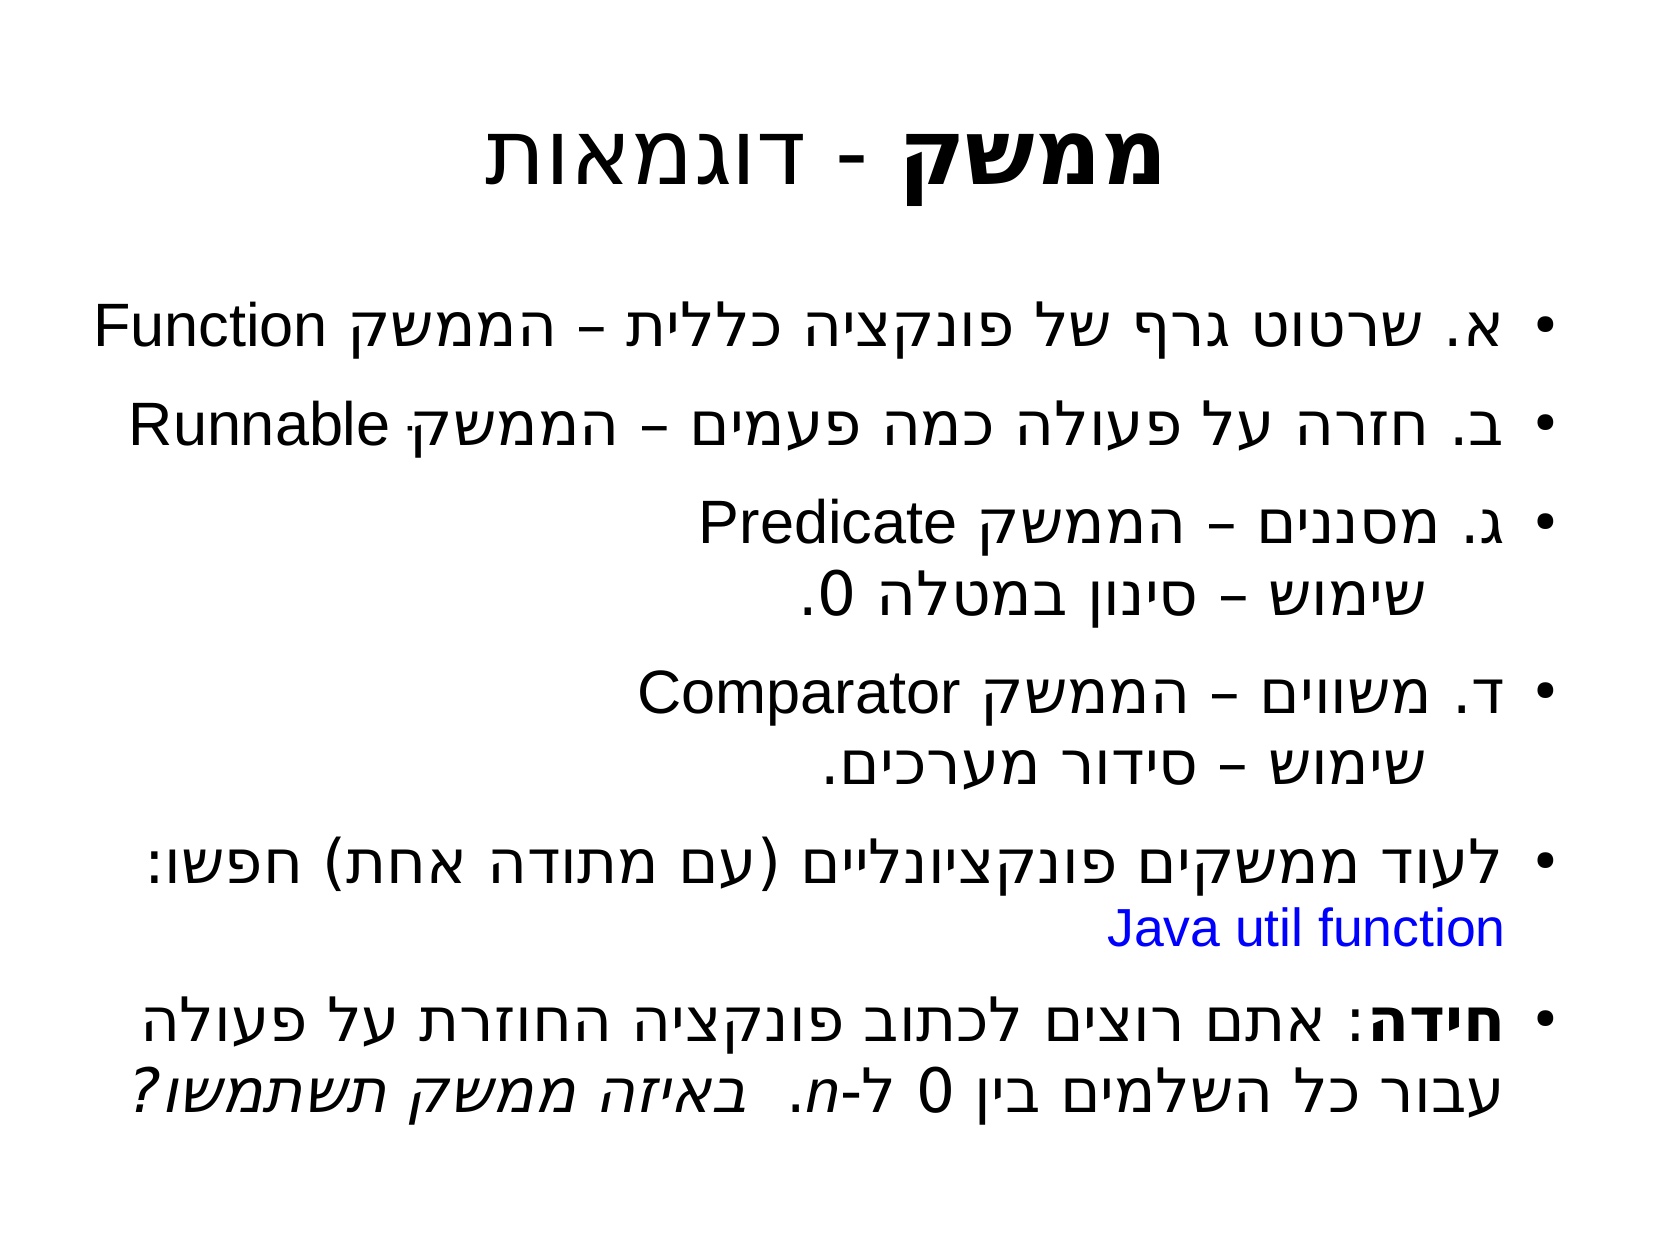

# ממשק - דוגמאות
א. שרטוט גרף של פונקציה כללית – הממשק Function
ב. חזרה על פעולה כמה פעמים – הממשק ּRunnable
ג. מסננים – הממשק Predicate
 שימוש – סינון במטלה 0.
ד. משווים – הממשק Comparator
 שימוש – סידור מערכים.
לעוד ממשקים פונקציונליים (עם מתודה אחת) חפשו:
Java util function
חידה: אתם רוצים לכתוב פונקציה החוזרת על פעולה עבור כל השלמים בין 0 ל-n. באיזה ממשק תשתמשו?